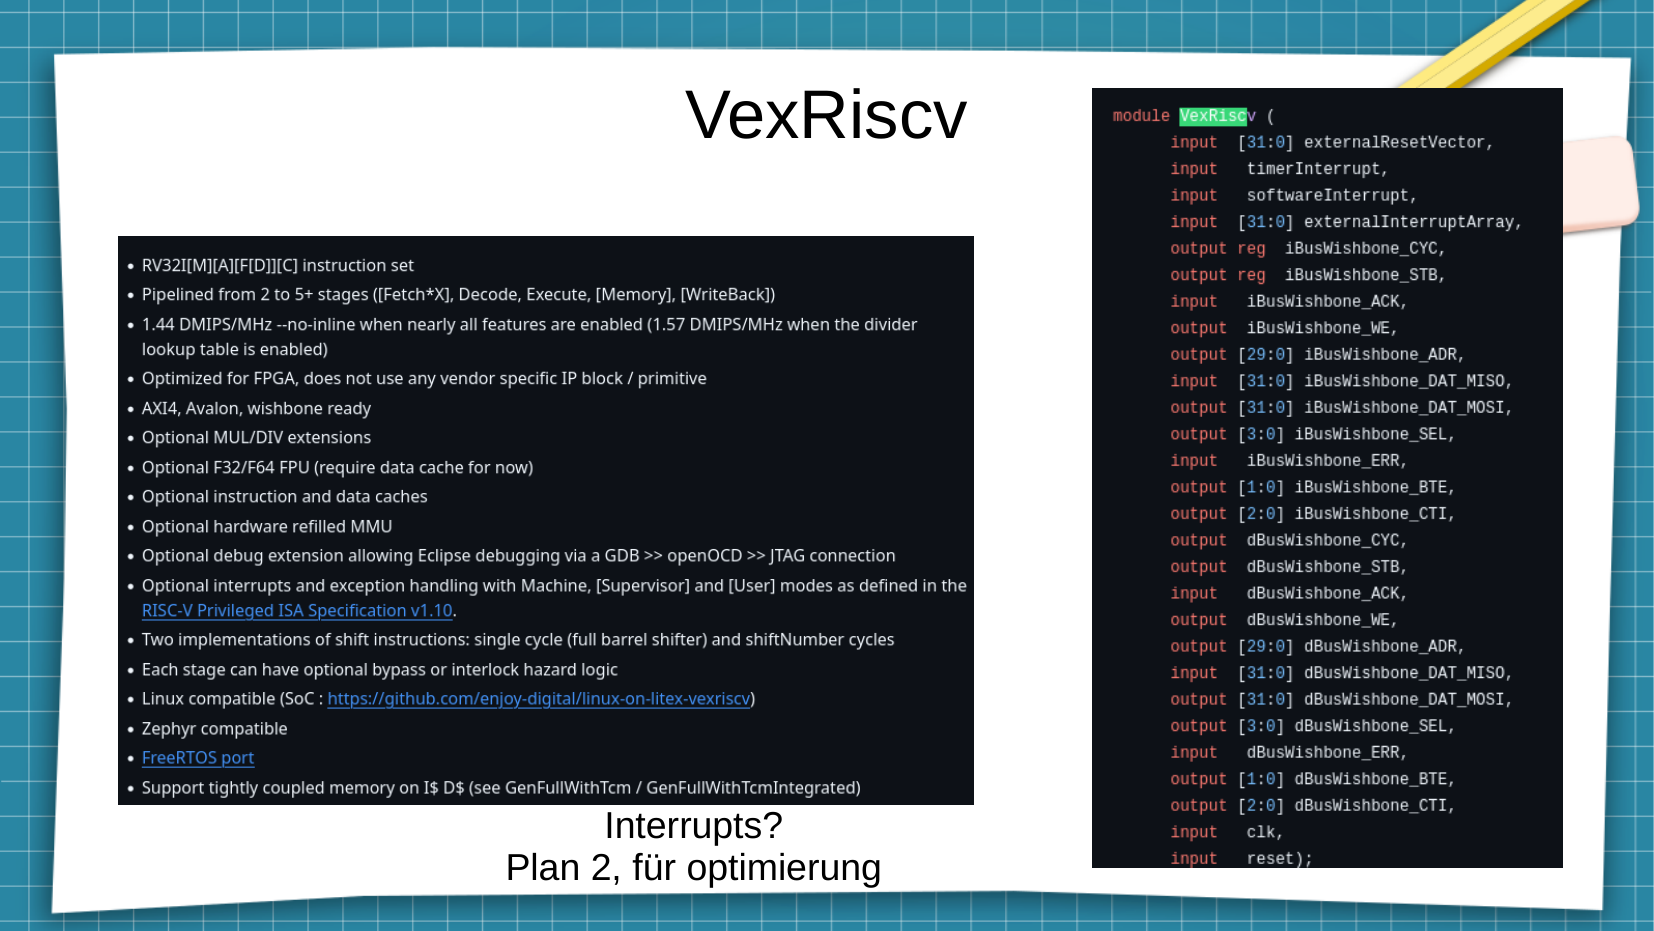

# VexRiscv
Interrupts?
Plan 2, für optimierung